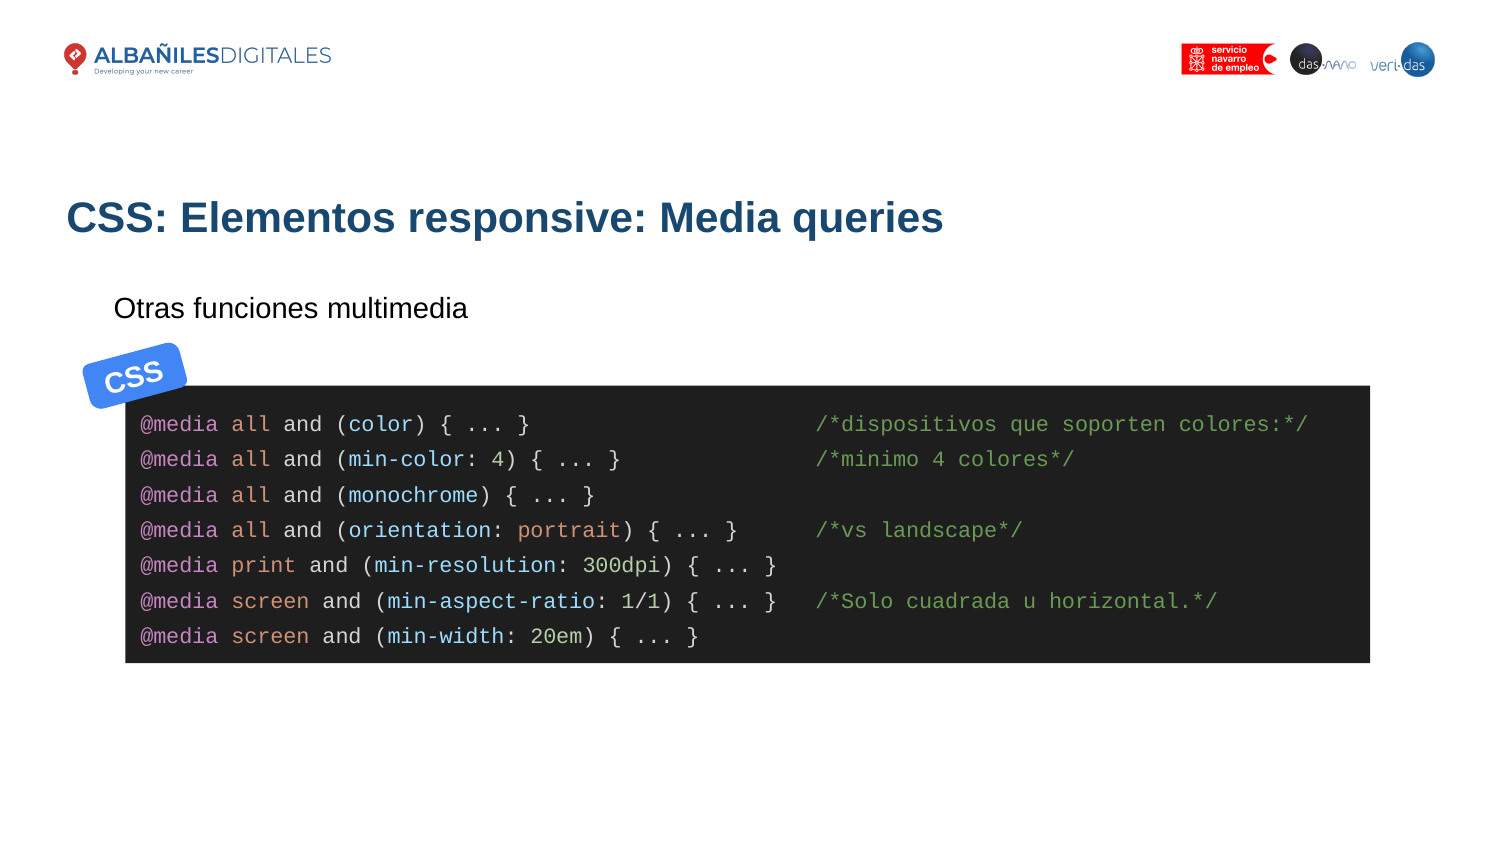

CSS: Elementos responsive: Media queries
Otras funciones multimedia
CSS
@media all and (color) { ... } 				/*dispositivos que soporten colores:*/
@media all and (min-color: 4) { ... } 			/*minimo 4 colores*/
@media all and (monochrome) { ... }
@media all and (orientation: portrait) { ... } 	/*vs landscape*/
@media print and (min-resolution: 300dpi) { ... }
@media screen and (min-aspect-ratio: 1/1) { ... } 	/*Solo cuadrada u horizontal.*/
@media screen and (min-width: 20em) { ... }